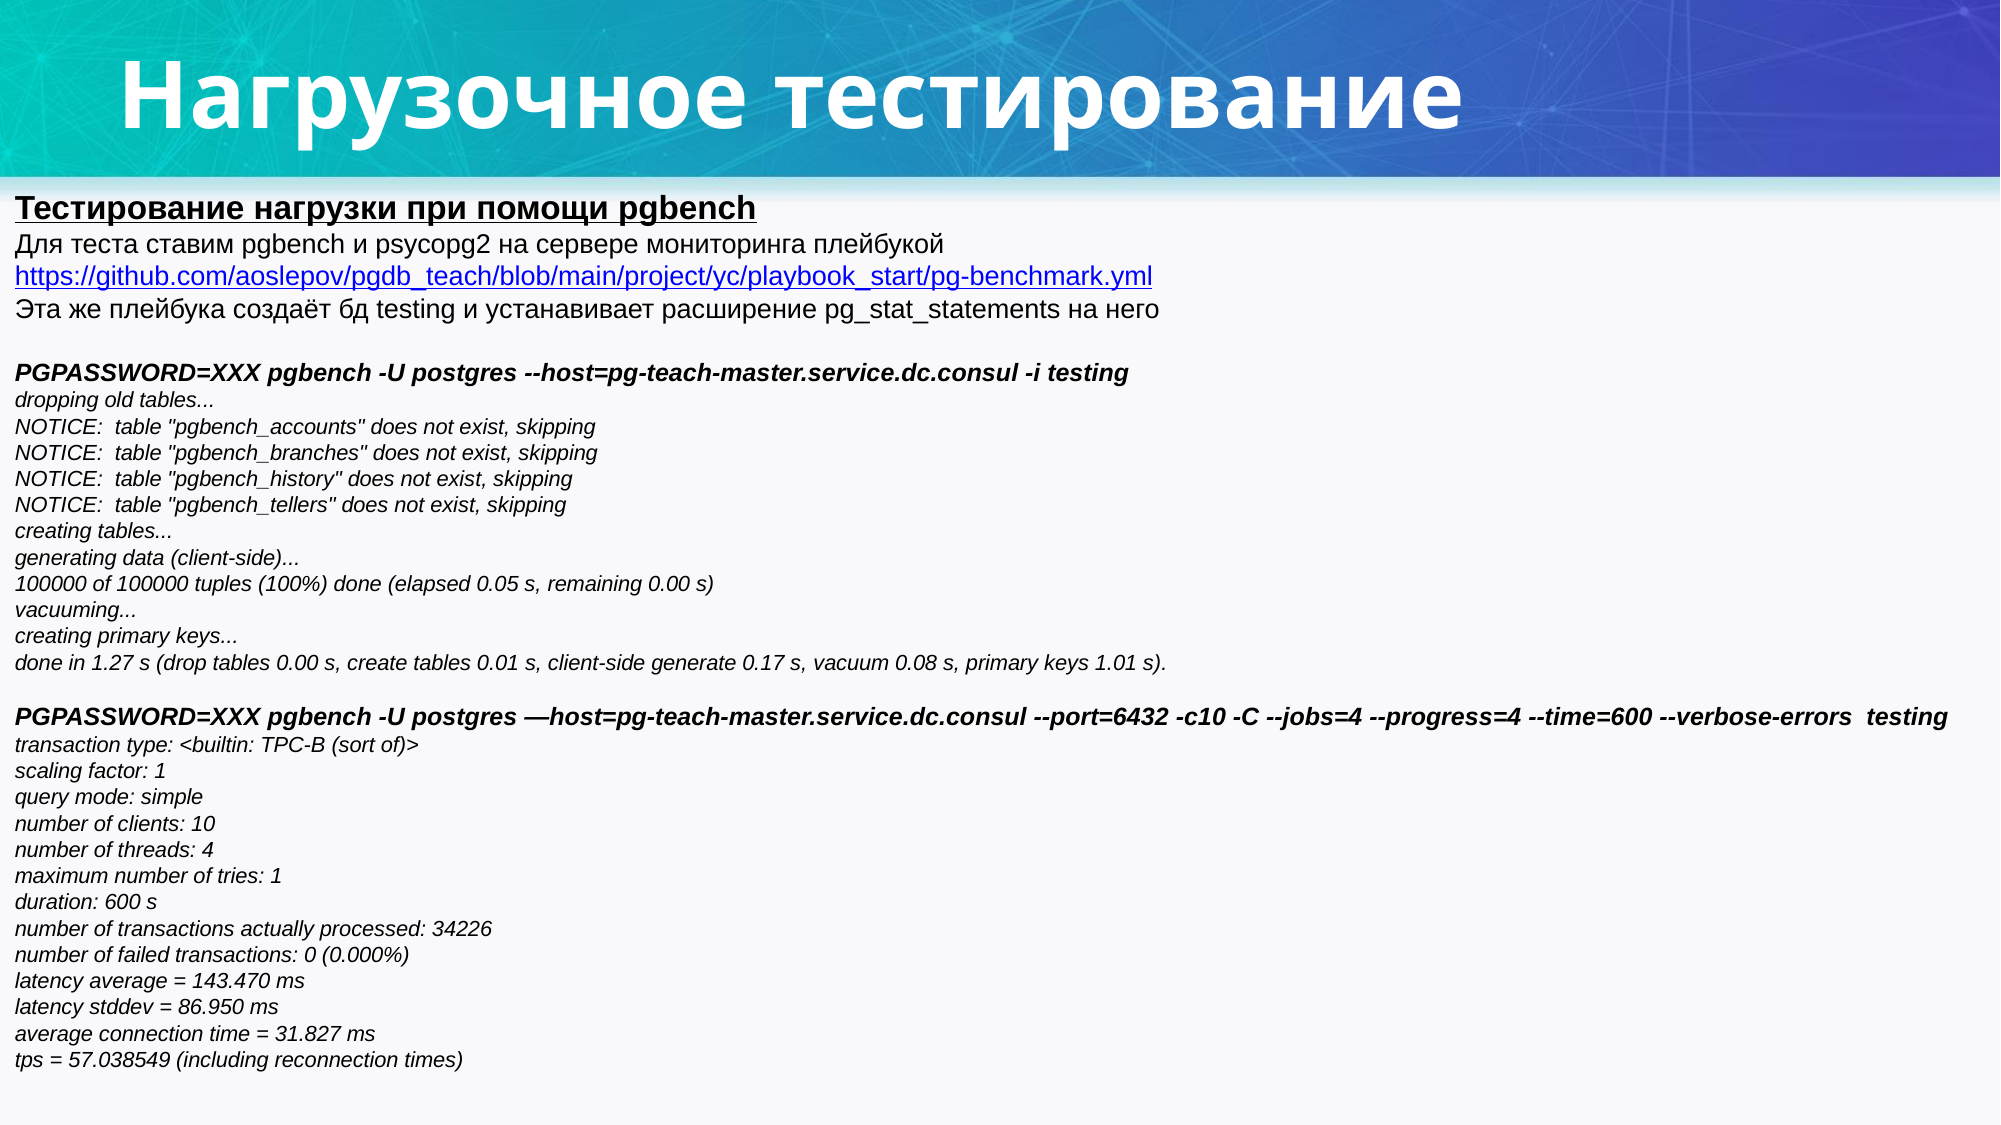

Нагрузочное тестирование
Тестирование нагрузки при помощи pgbench
Для теста ставим pgbench и psycopg2 на сервере мониторинга плейбукой
https://github.com/aoslepov/pgdb_teach/blob/main/project/yc/playbook_start/pg-benchmark.yml
Эта же плейбука создаёт бд testing и устанавивает расширение pg_stat_statements на него
PGPASSWORD=XXX pgbench -U postgres --host=pg-teach-master.service.dc.consul -i testing
dropping old tables...
NOTICE: table "pgbench_accounts" does not exist, skipping
NOTICE: table "pgbench_branches" does not exist, skipping
NOTICE: table "pgbench_history" does not exist, skipping
NOTICE: table "pgbench_tellers" does not exist, skipping
creating tables...
generating data (client-side)...
100000 of 100000 tuples (100%) done (elapsed 0.05 s, remaining 0.00 s)
vacuuming...
creating primary keys...
done in 1.27 s (drop tables 0.00 s, create tables 0.01 s, client-side generate 0.17 s, vacuum 0.08 s, primary keys 1.01 s).
PGPASSWORD=XXX pgbench -U postgres —host=pg-teach-master.service.dc.consul --port=6432 -c10 -C --jobs=4 --progress=4 --time=600 --verbose-errors testing
transaction type: <builtin: TPC-B (sort of)>
scaling factor: 1
query mode: simple
number of clients: 10
number of threads: 4
maximum number of tries: 1
duration: 600 s
number of transactions actually processed: 34226
number of failed transactions: 0 (0.000%)
latency average = 143.470 ms
latency stddev = 86.950 ms
average connection time = 31.827 ms
tps = 57.038549 (including reconnection times)